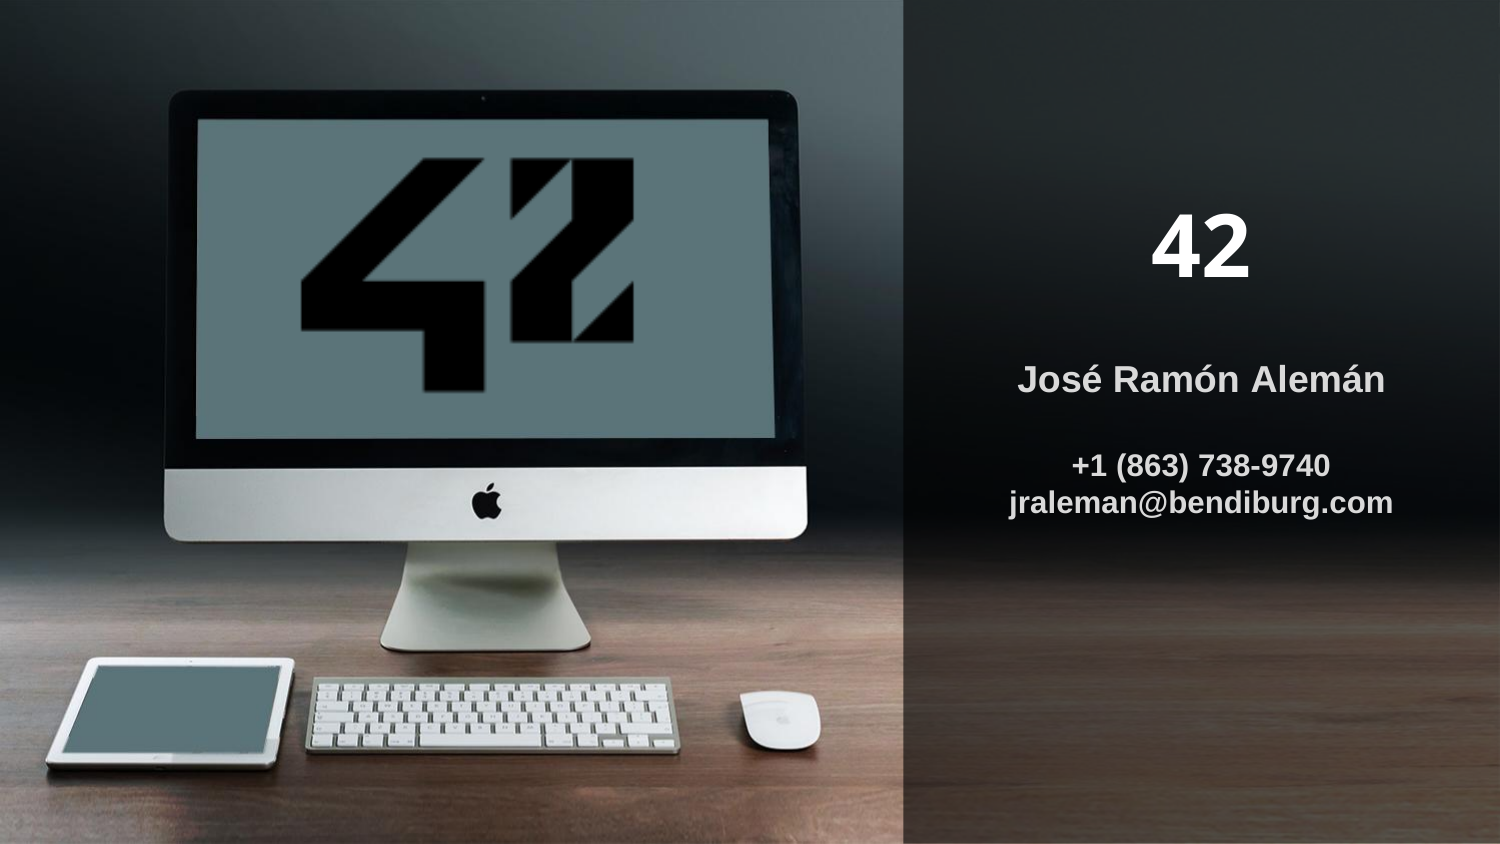

42
José Ramón Alemán
+1 (863) 738-9740
jraleman@bendiburg.com